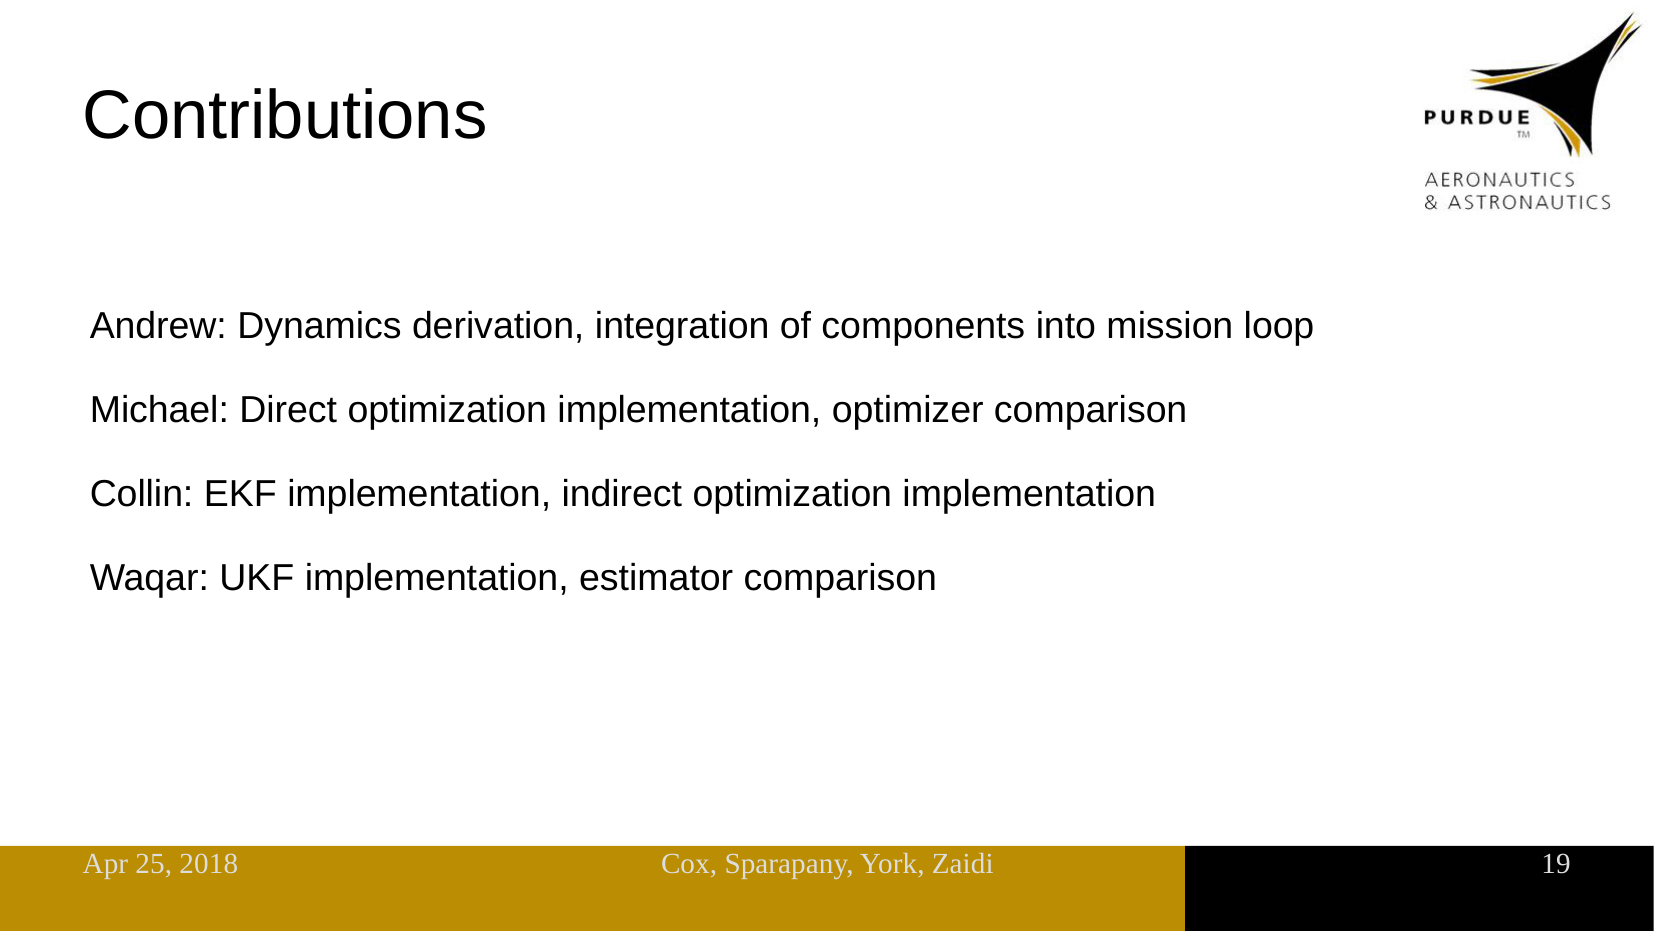

# Contributions
Andrew: Dynamics derivation, integration of components into mission loop
Michael: Direct optimization implementation, optimizer comparison
Collin: EKF implementation, indirect optimization implementation
Waqar: UKF implementation, estimator comparison
Apr 25, 2018
Cox, Sparapany, York, Zaidi
19